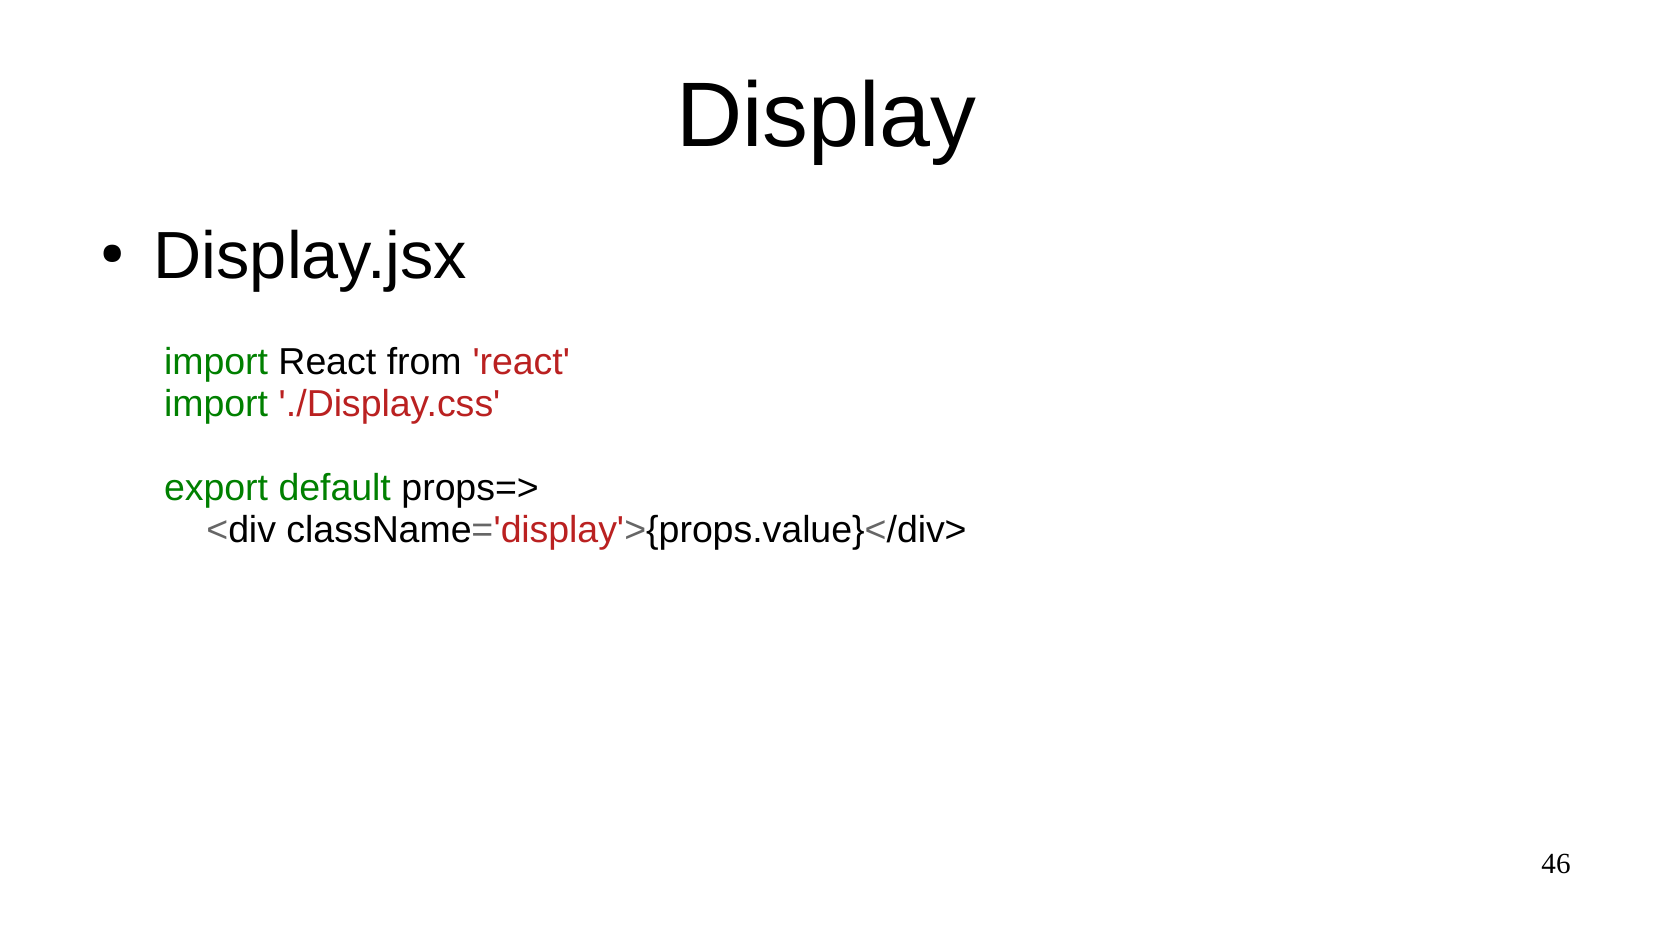

# Display
Display.jsx
import React from 'react'
import './Display.css'
export default props=>
 <div className='display'>{props.value}</div>
46